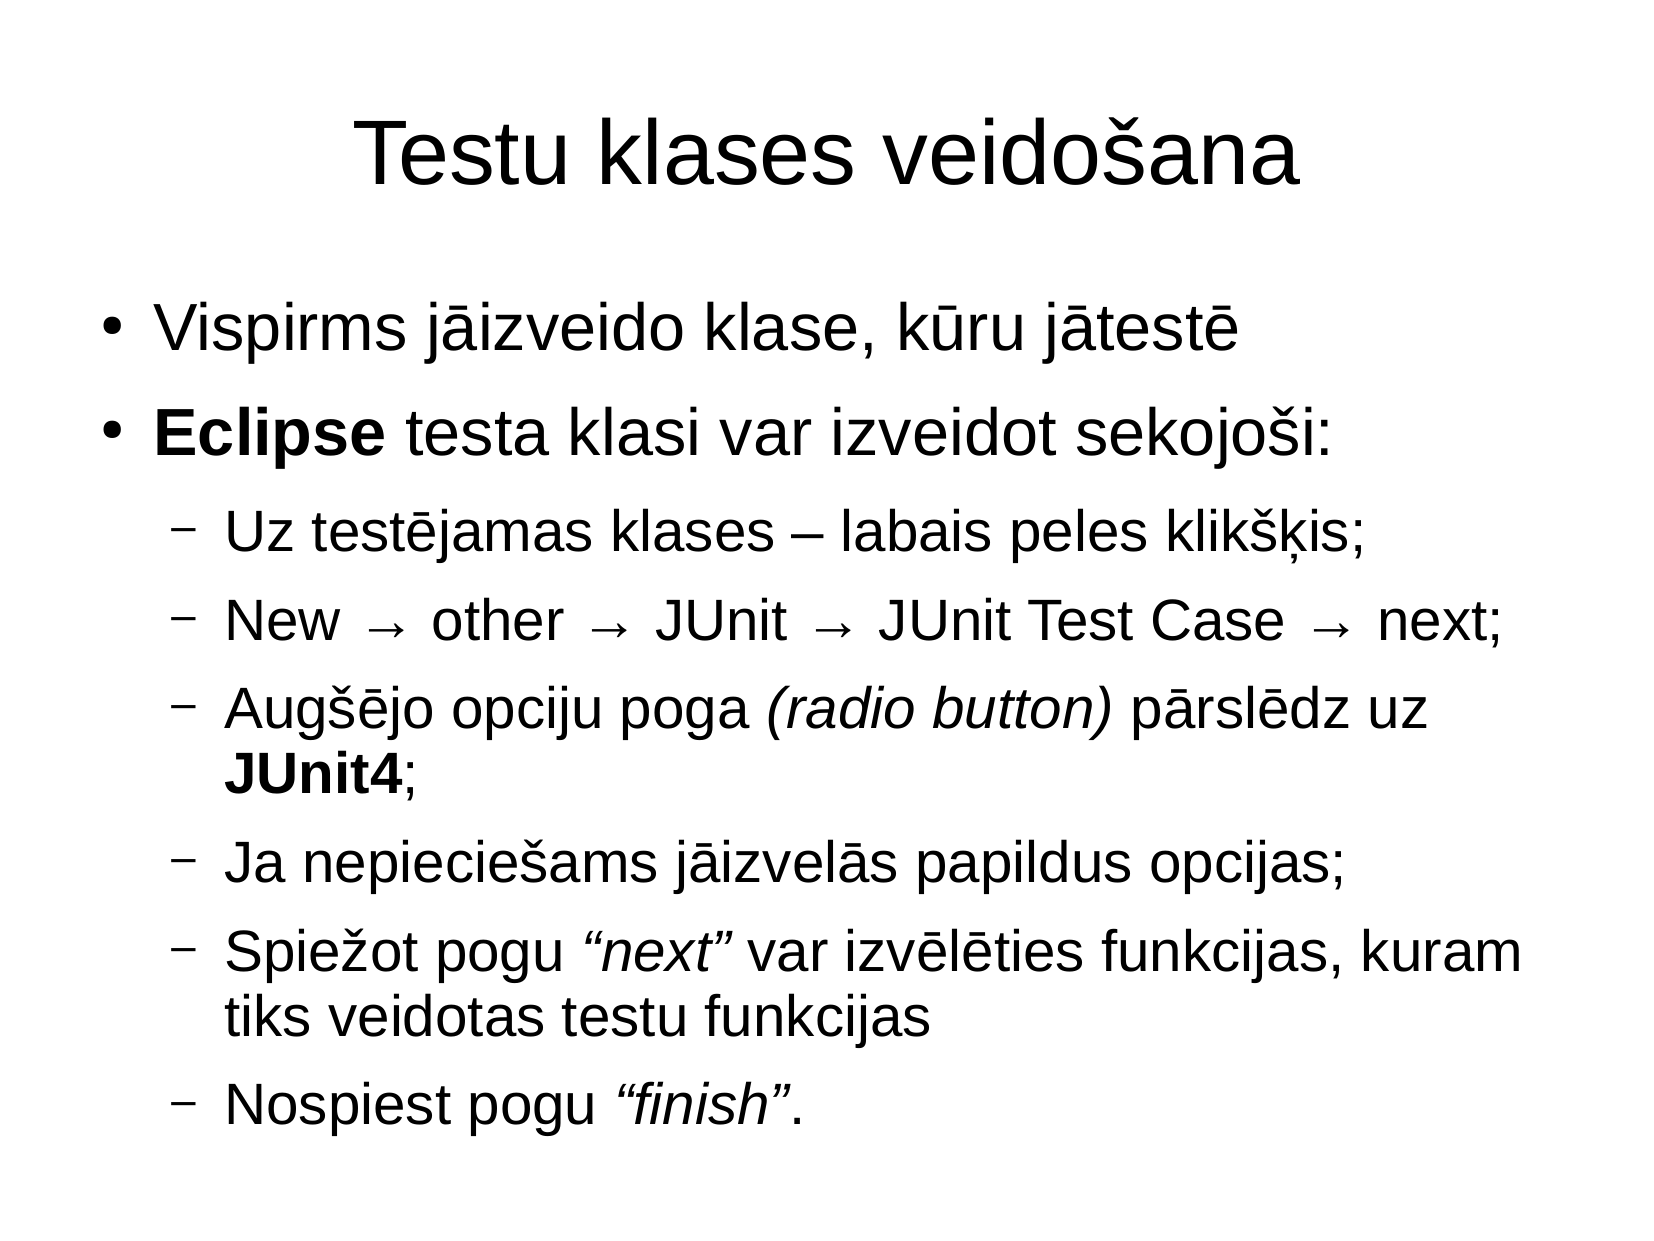

# Testu klases veidošana
Vispirms jāizveido klase, kūru jātestē
Eclipse testa klasi var izveidot sekojoši:
Uz testējamas klases – labais peles klikšķis;
New → other → JUnit → JUnit Test Case → next;
Augšējo opciju poga (radio button) pārslēdz uz JUnit4;
Ja nepieciešams jāizvelās papildus opcijas;
Spiežot pogu “next” var izvēlēties funkcijas, kuram tiks veidotas testu funkcijas
Nospiest pogu “finish”.